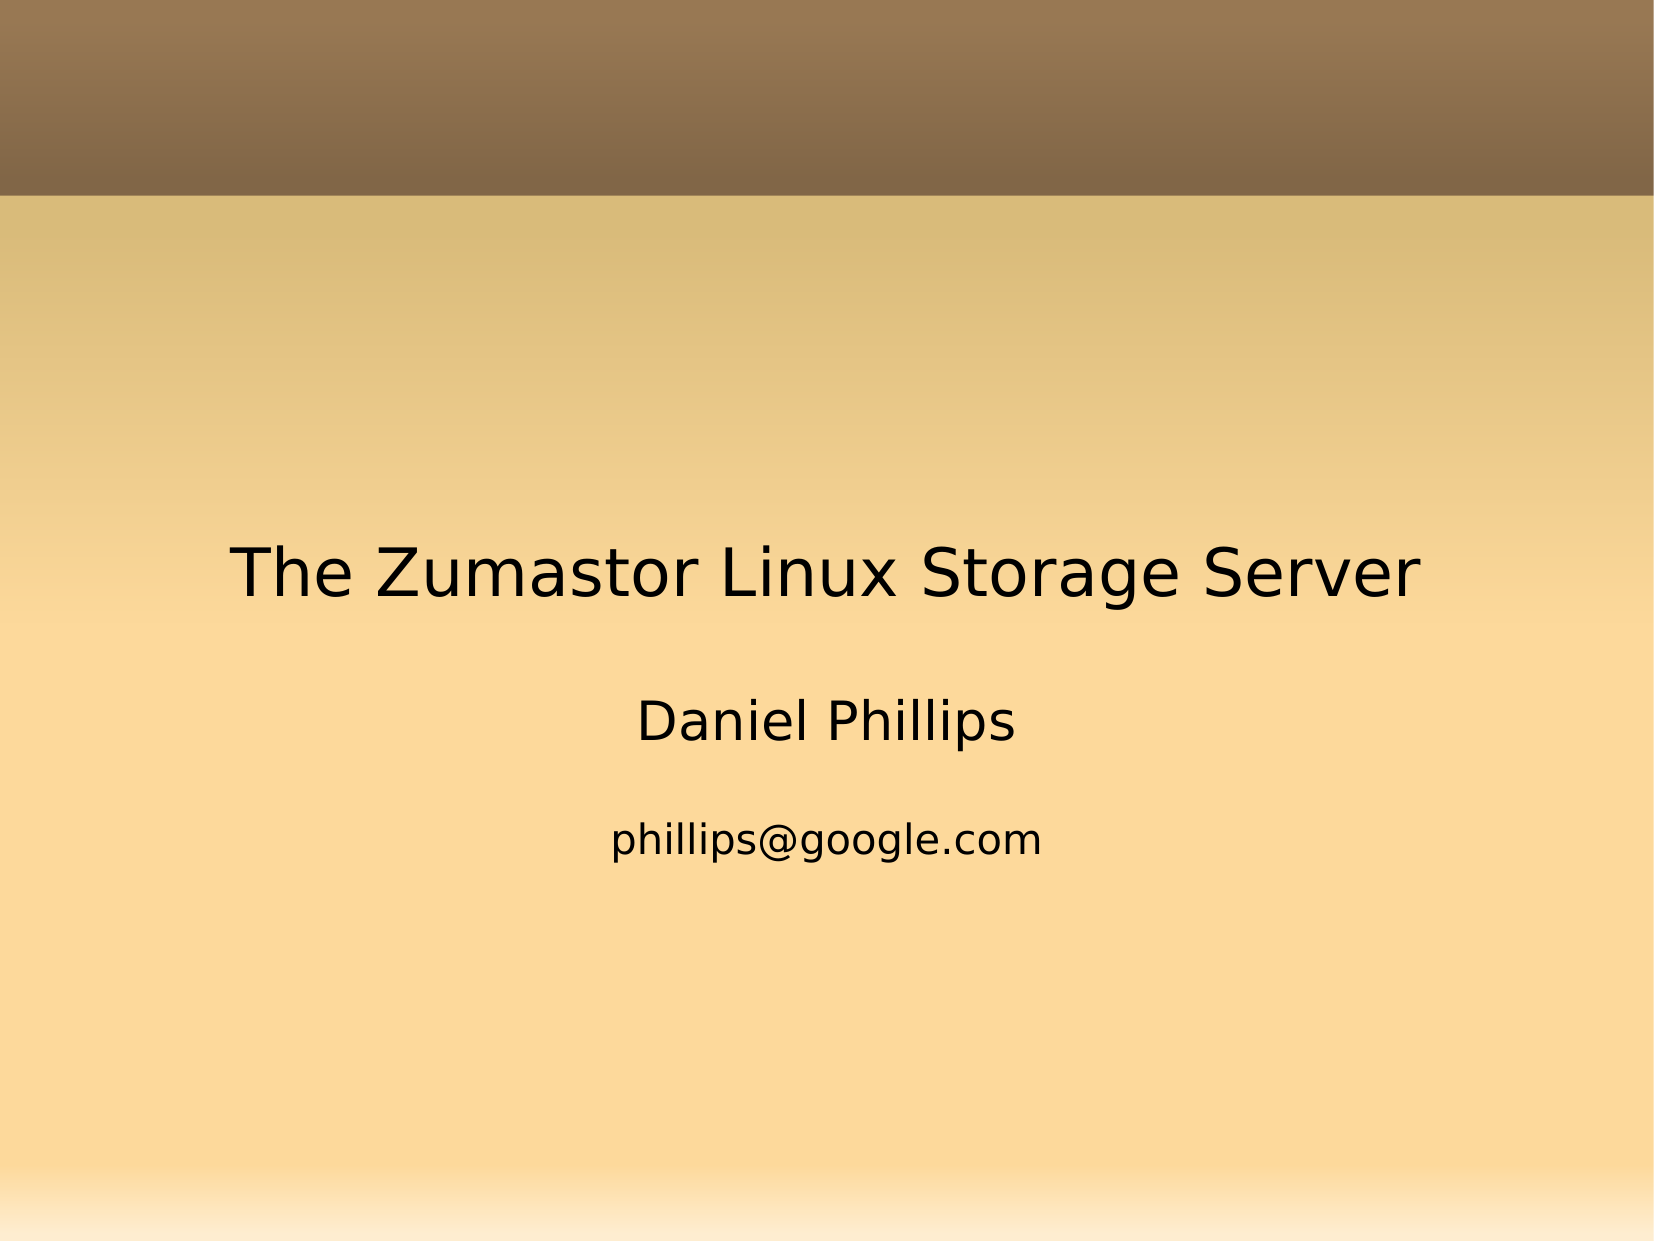

#
The Zumastor Linux Storage Server
Daniel Phillips
phillips@google.com